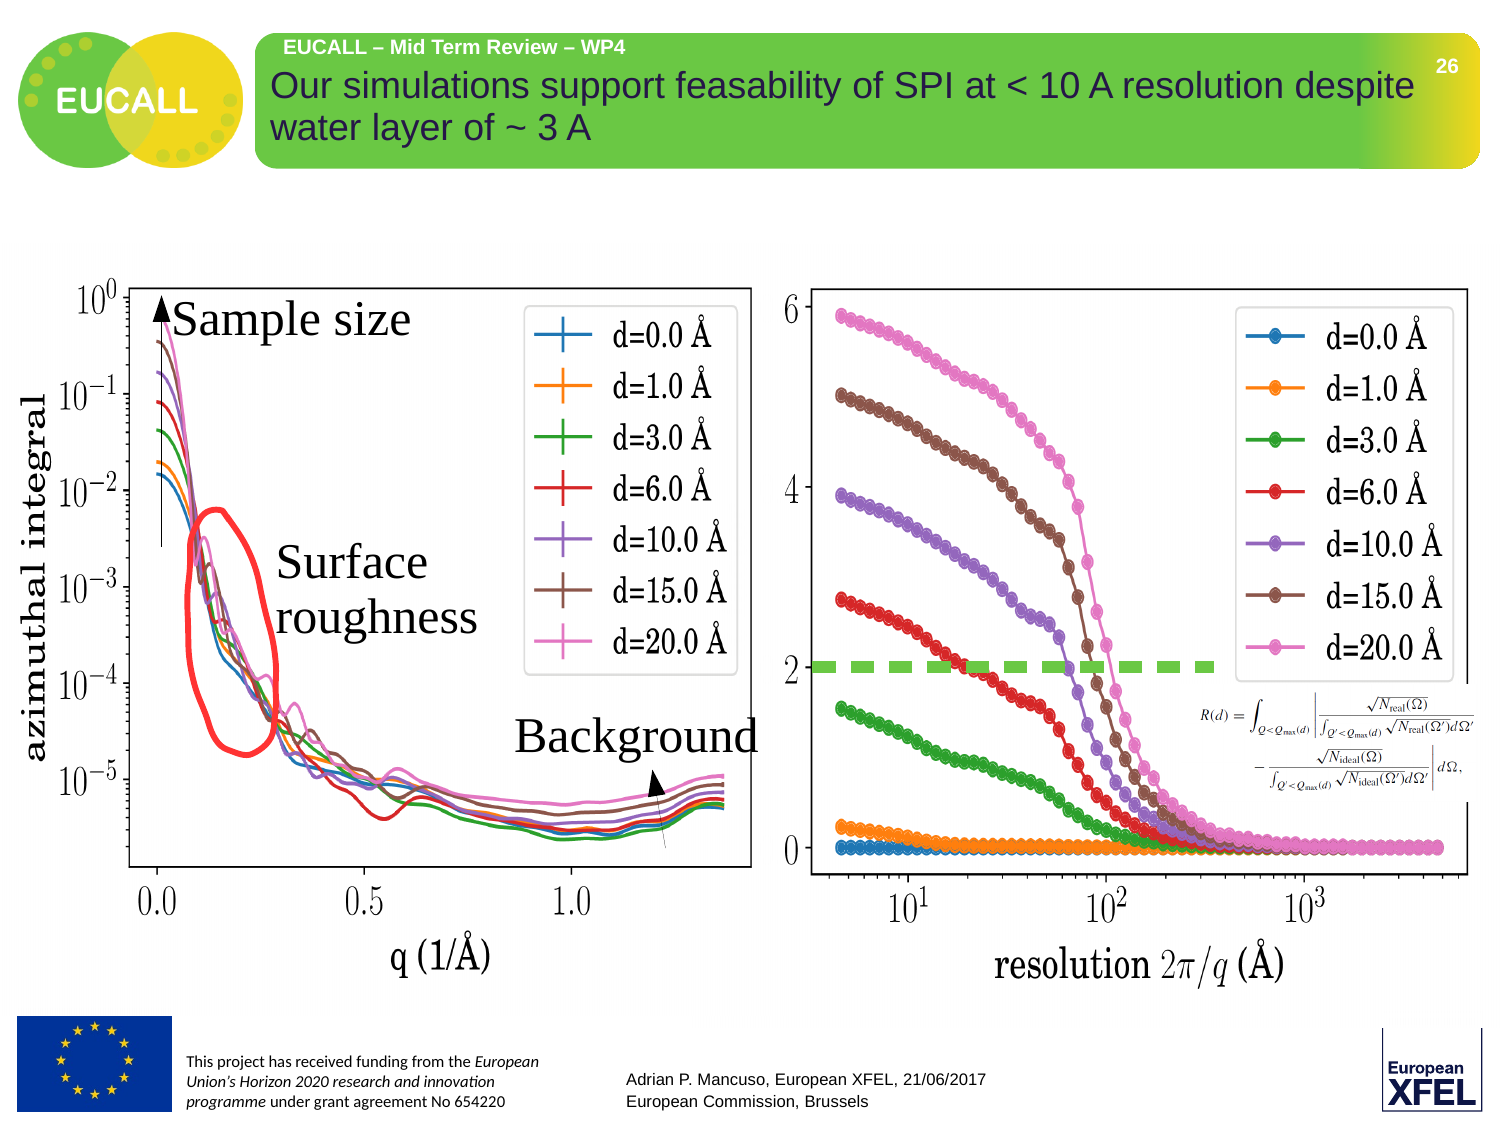

# Our simulations support feasability of SPI at < 10 A resolution despite water layer of ~ 3 A
Sample size
Surface roughness
Background